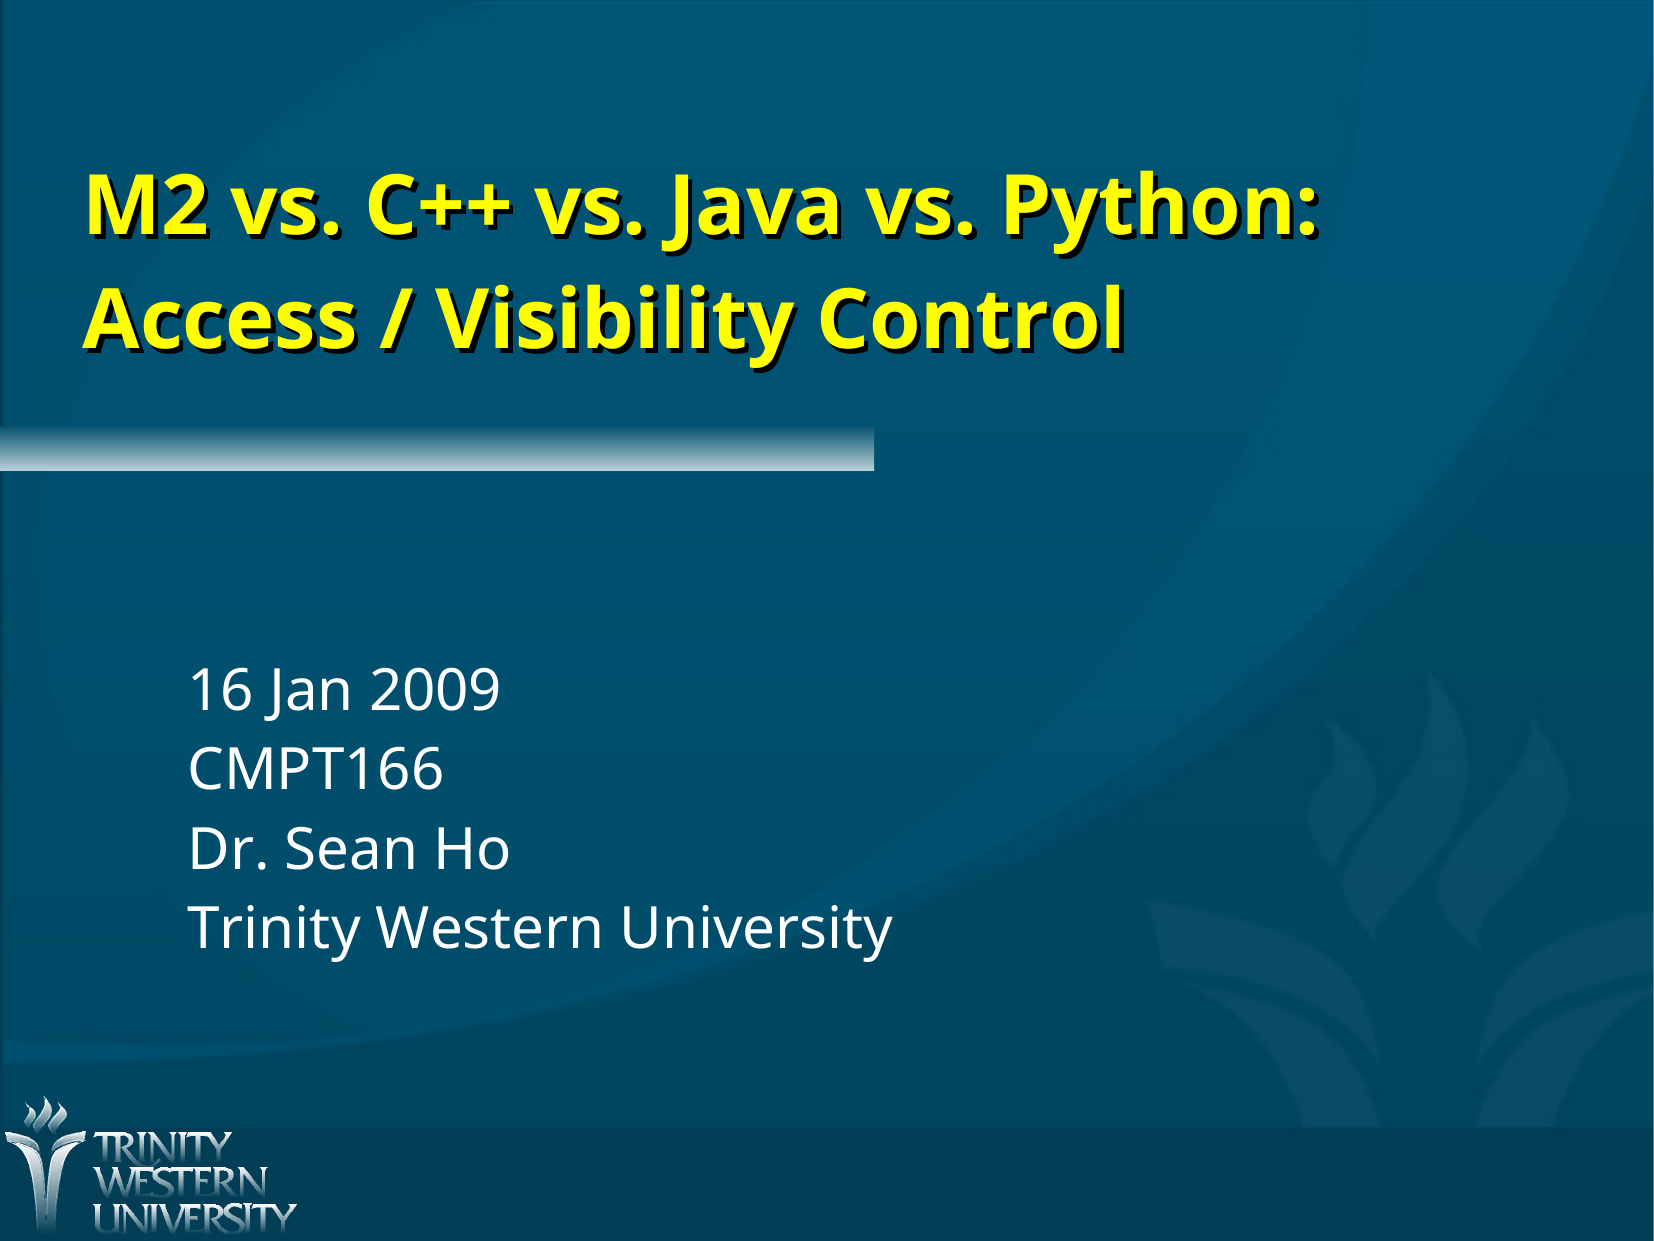

# M2 vs. C++ vs. Java vs. Python: Access / Visibility Control
16 Jan 2009
CMPT166
Dr. Sean Ho
Trinity Western University